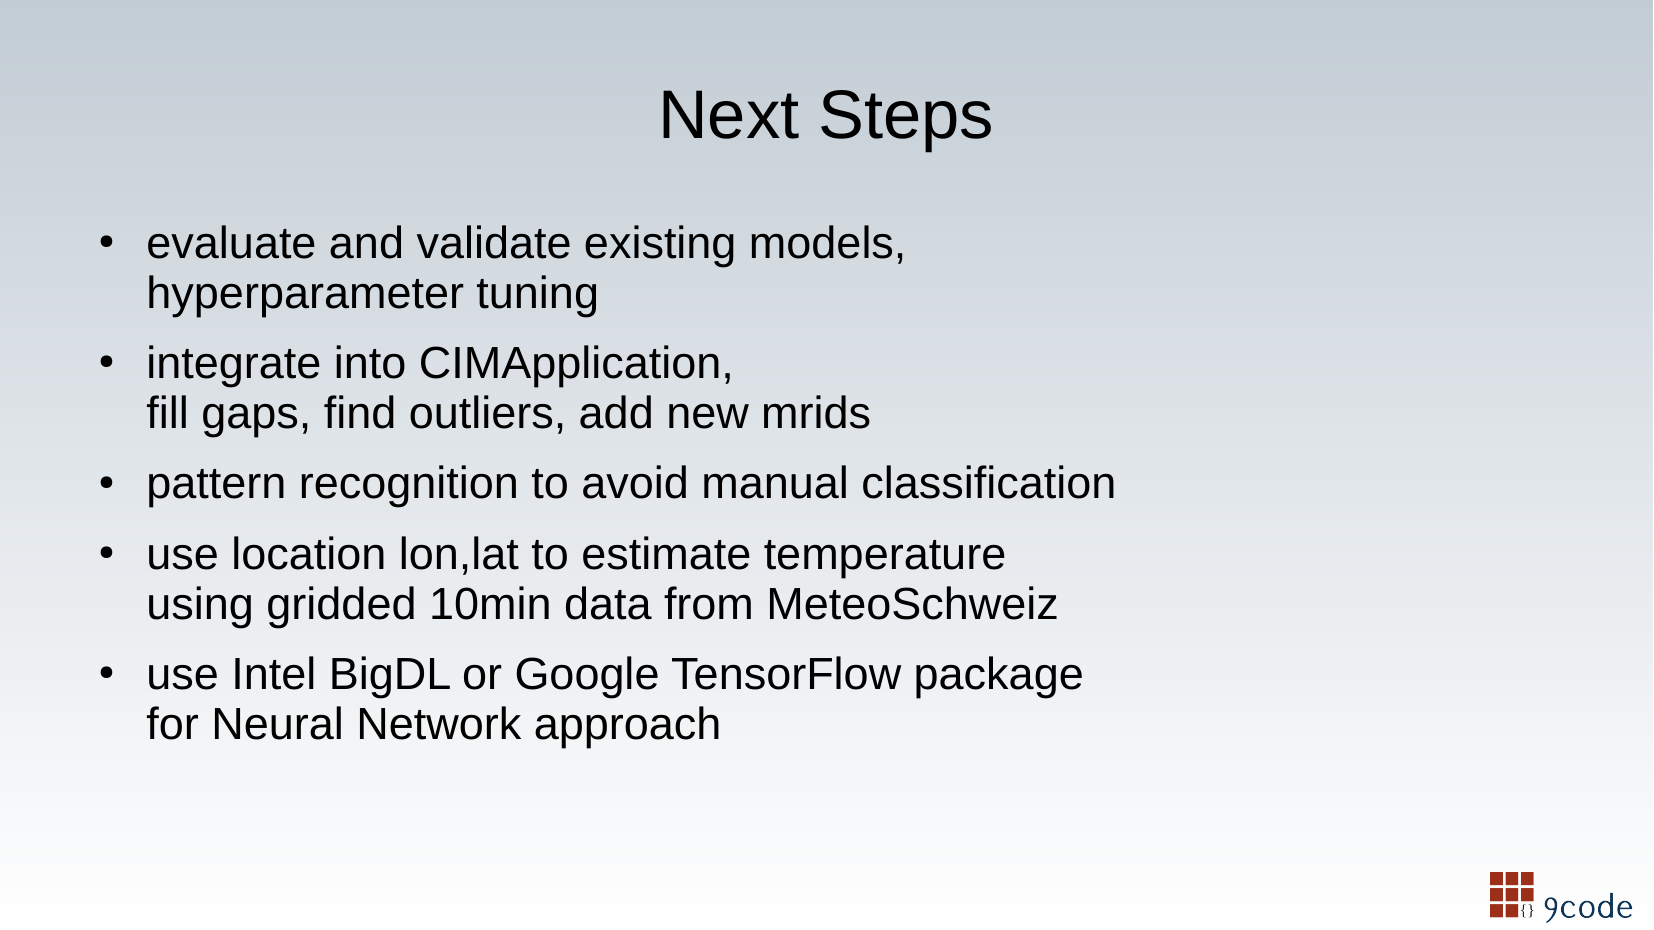

# Next Steps
evaluate and validate existing models,
hyperparameter tuning
integrate into CIMApplication,
fill gaps, find outliers, add new mrids
pattern recognition to avoid manual classification
use location lon,lat to estimate temperature
using gridded 10min data from MeteoSchweiz
use Intel BigDL or Google TensorFlow package
for Neural Network approach